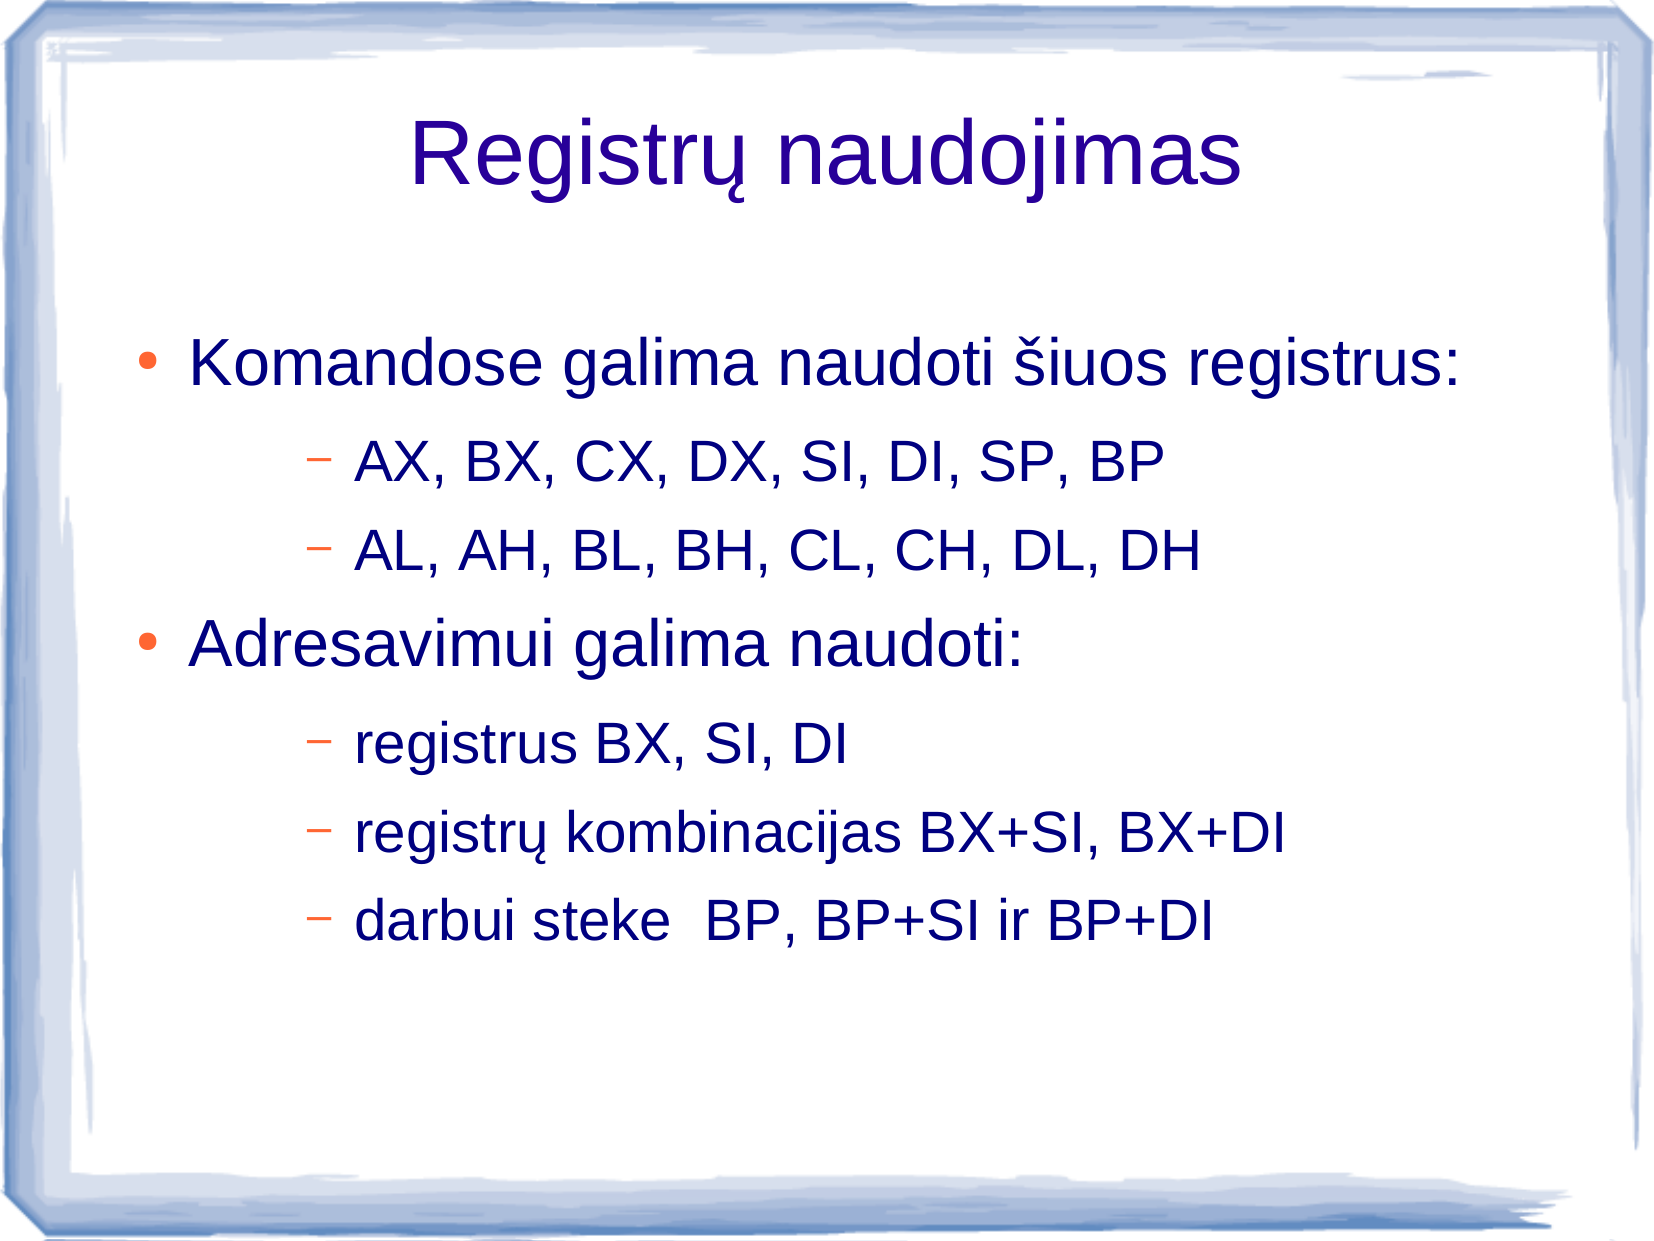

# Registrų naudojimas
Komandose galima naudoti šiuos registrus:
AX, BX, CX, DX, SI, DI, SP, BP
AL, AH, BL, BH, CL, CH, DL, DH
Adresavimui galima naudoti:
registrus BX, SI, DI
registrų kombinacijas BX+SI, BX+DI
darbui steke BP, BP+SI ir BP+DI